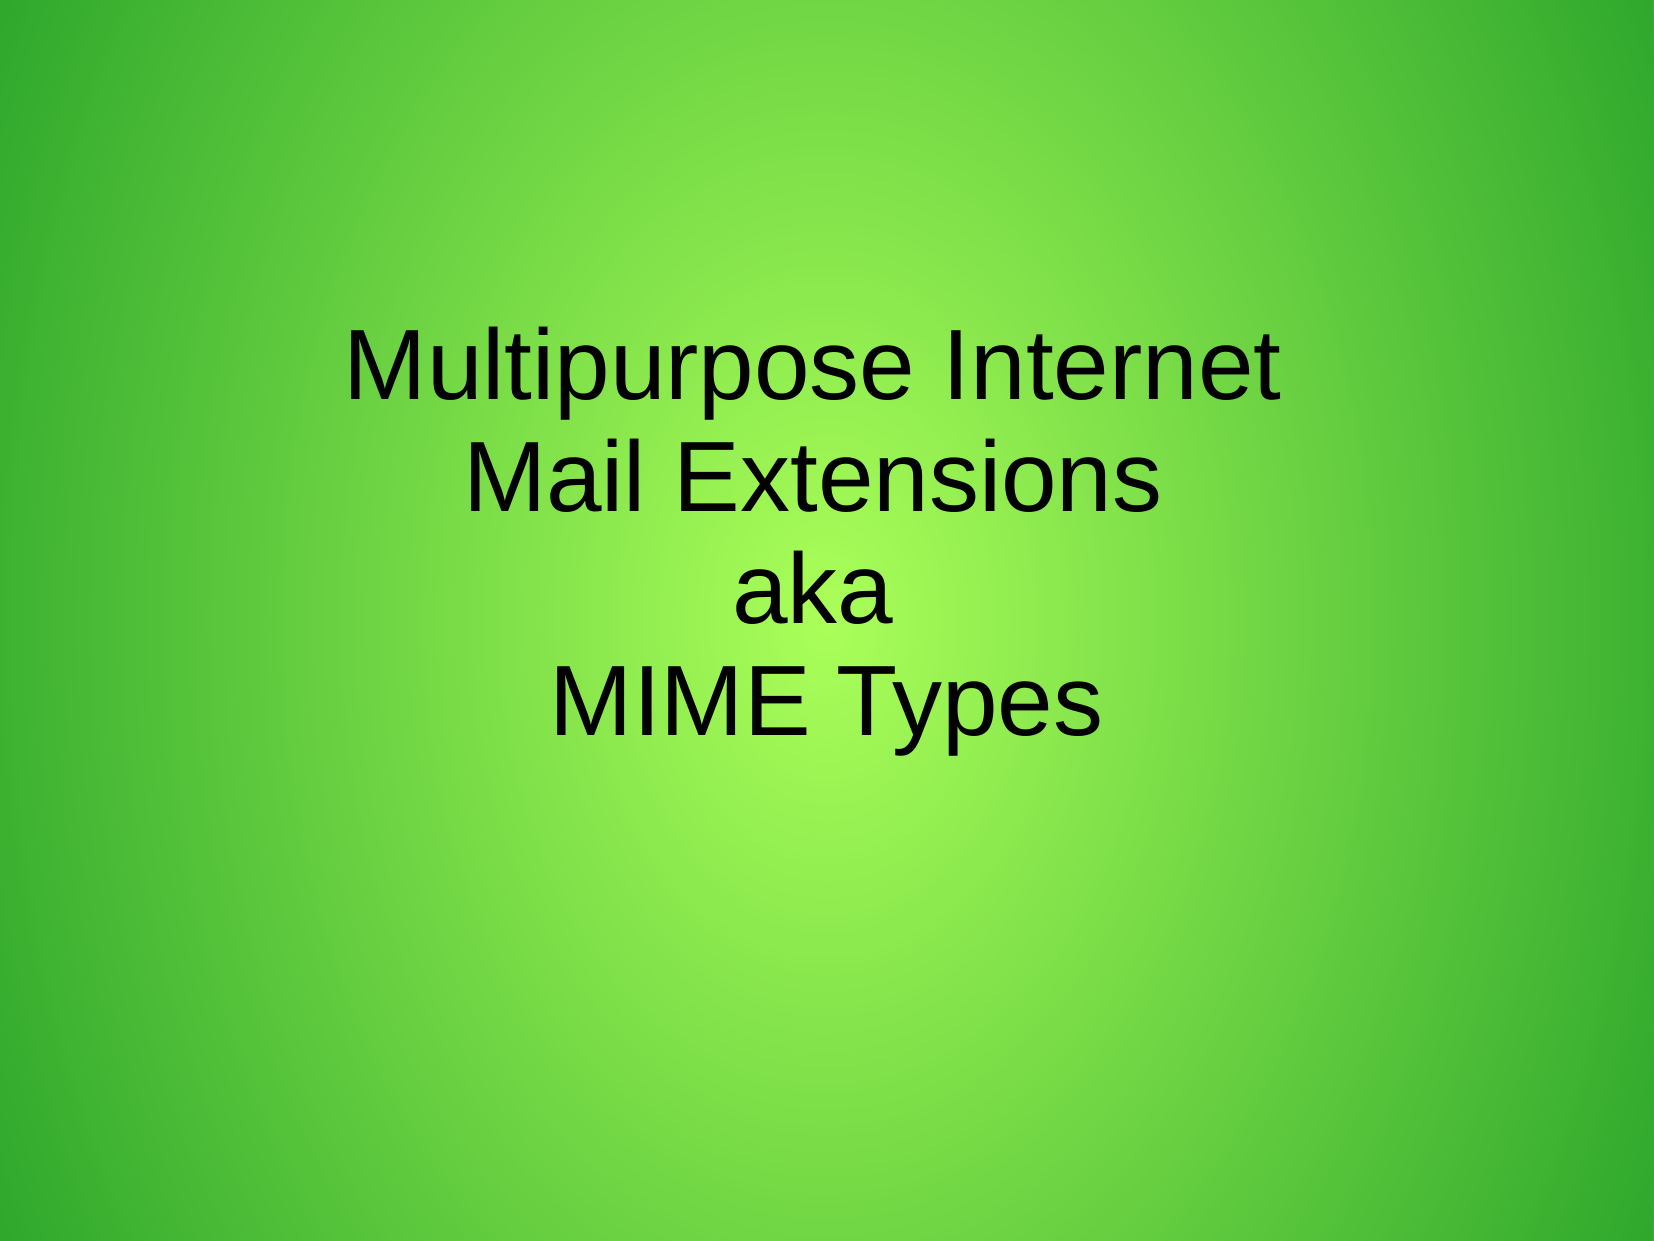

# Multipurpose Internet
Mail Extensions
aka
MIME Types